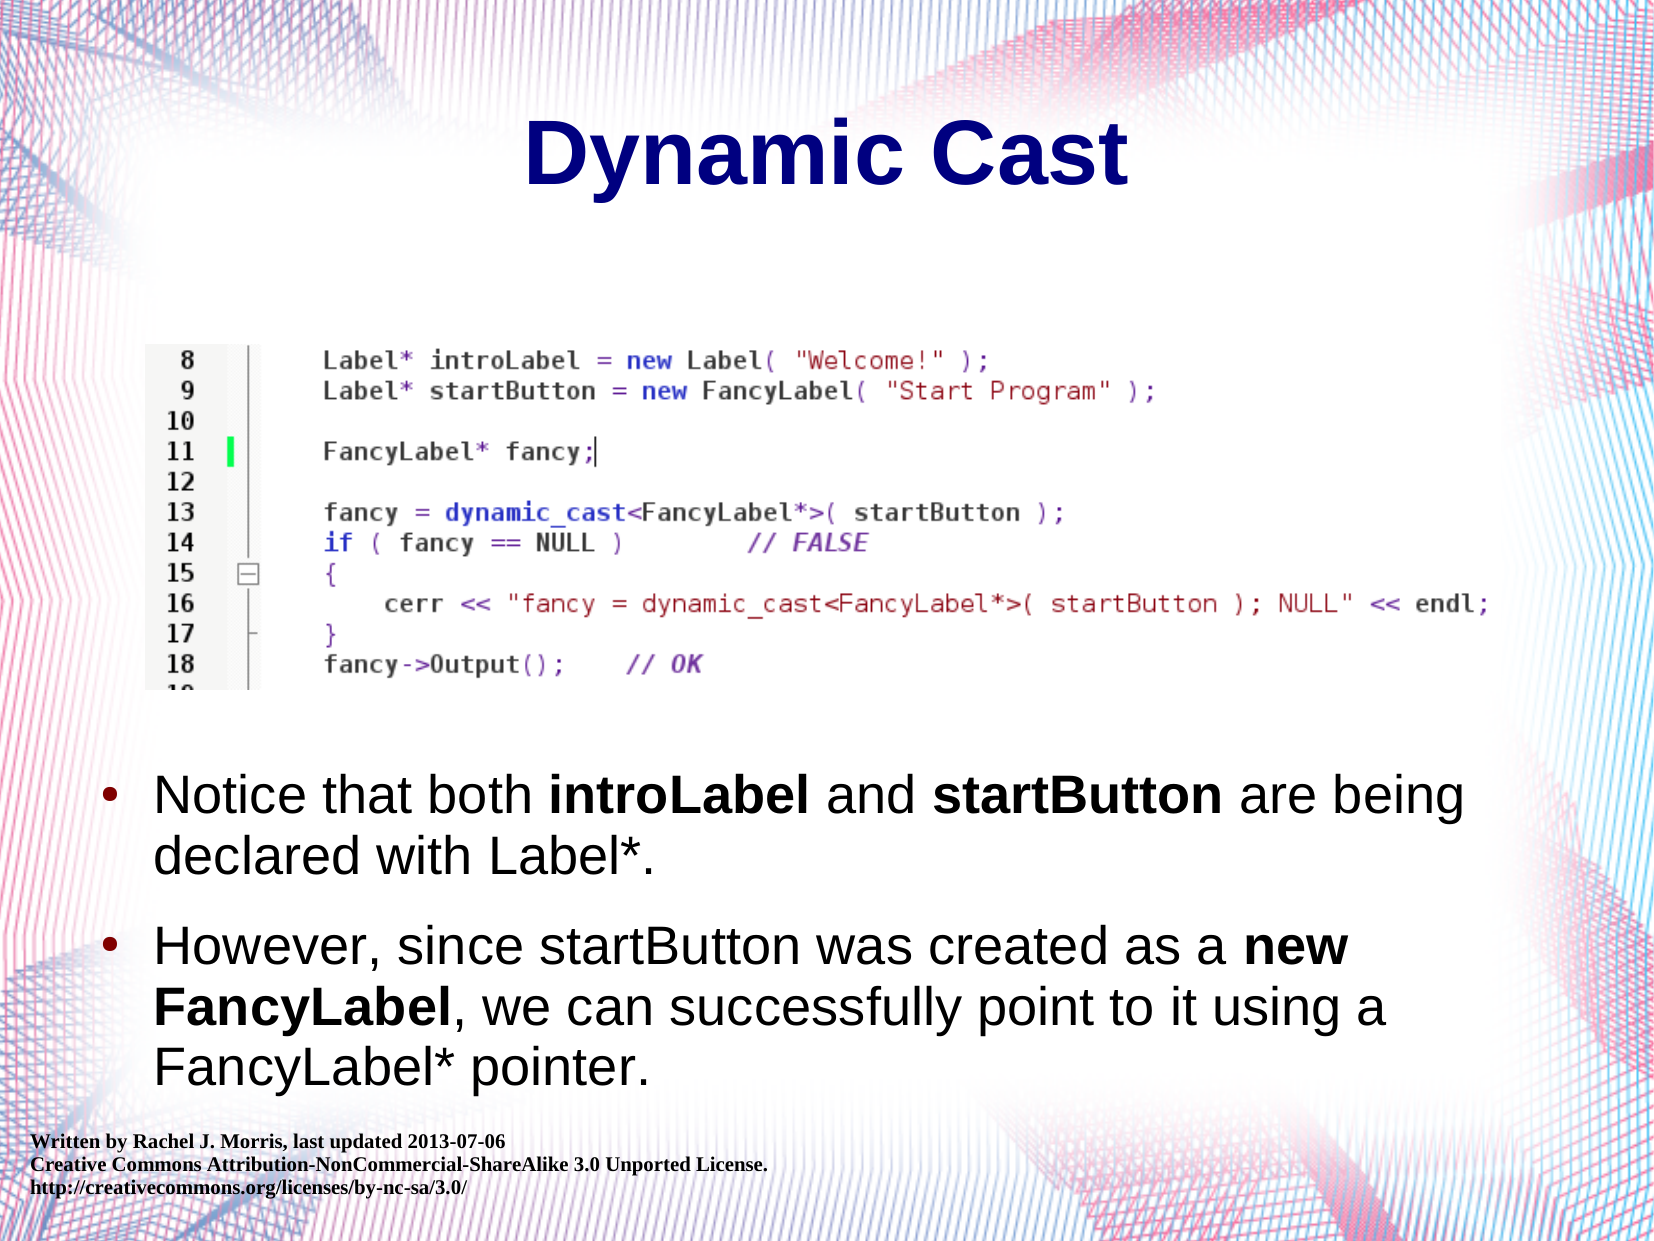

# Dynamic Cast
Notice that both introLabel and startButton are being declared with Label*.
However, since startButton was created as a new FancyLabel, we can successfully point to it using a FancyLabel* pointer.